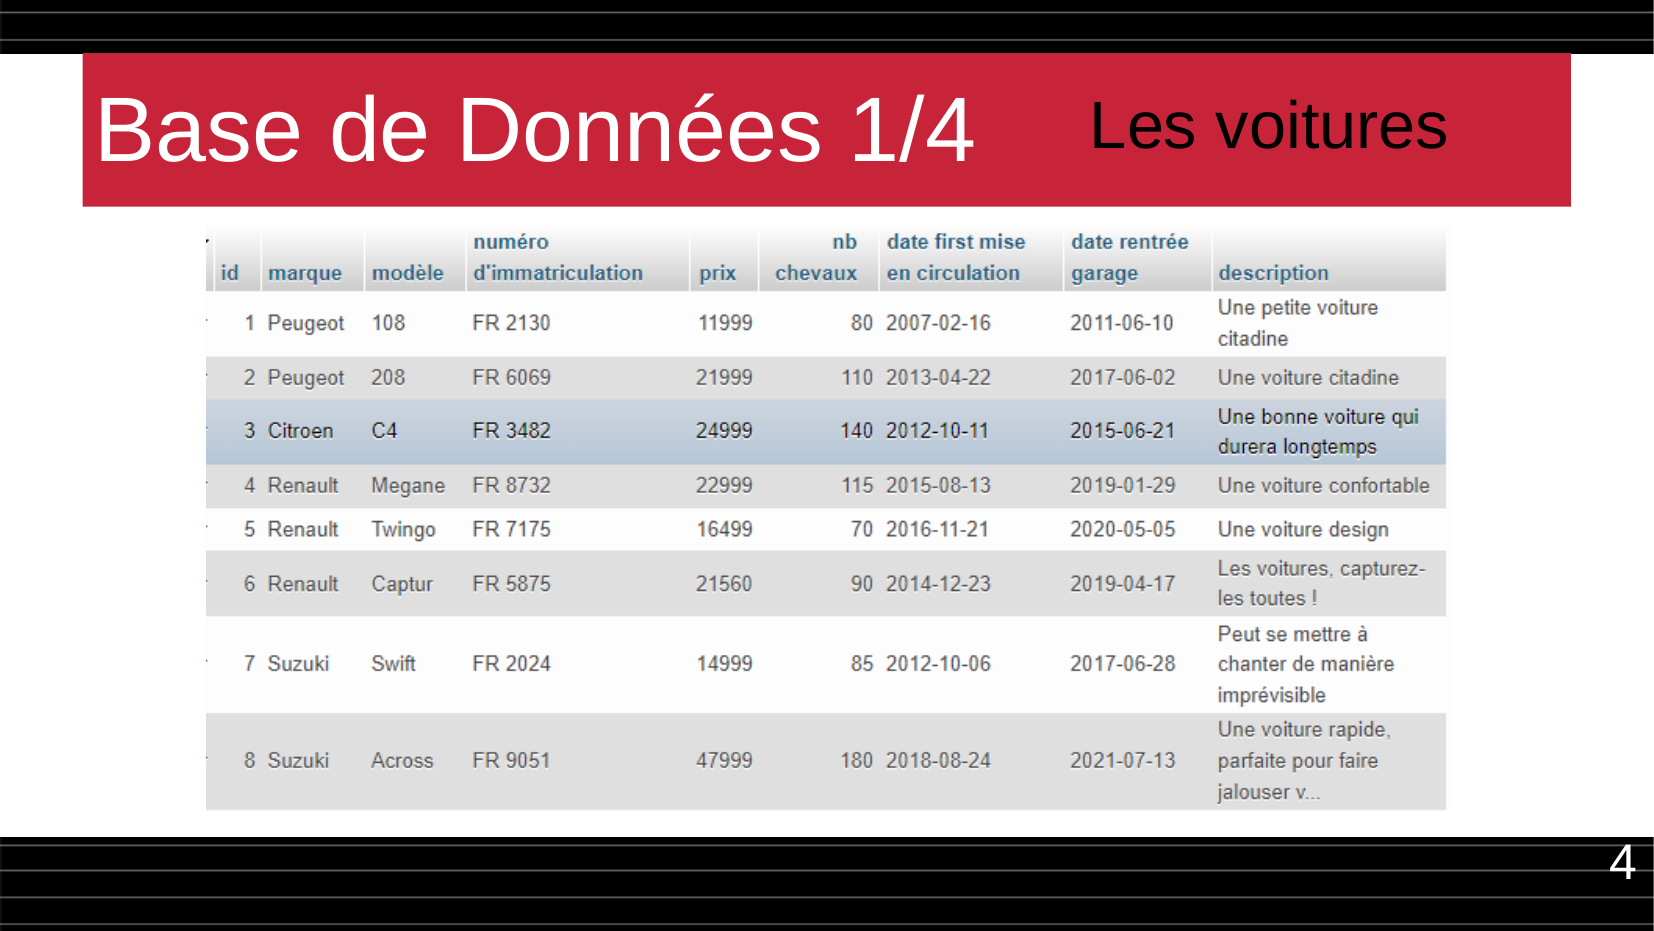

# Base de Données 1/4
Les voitures
4